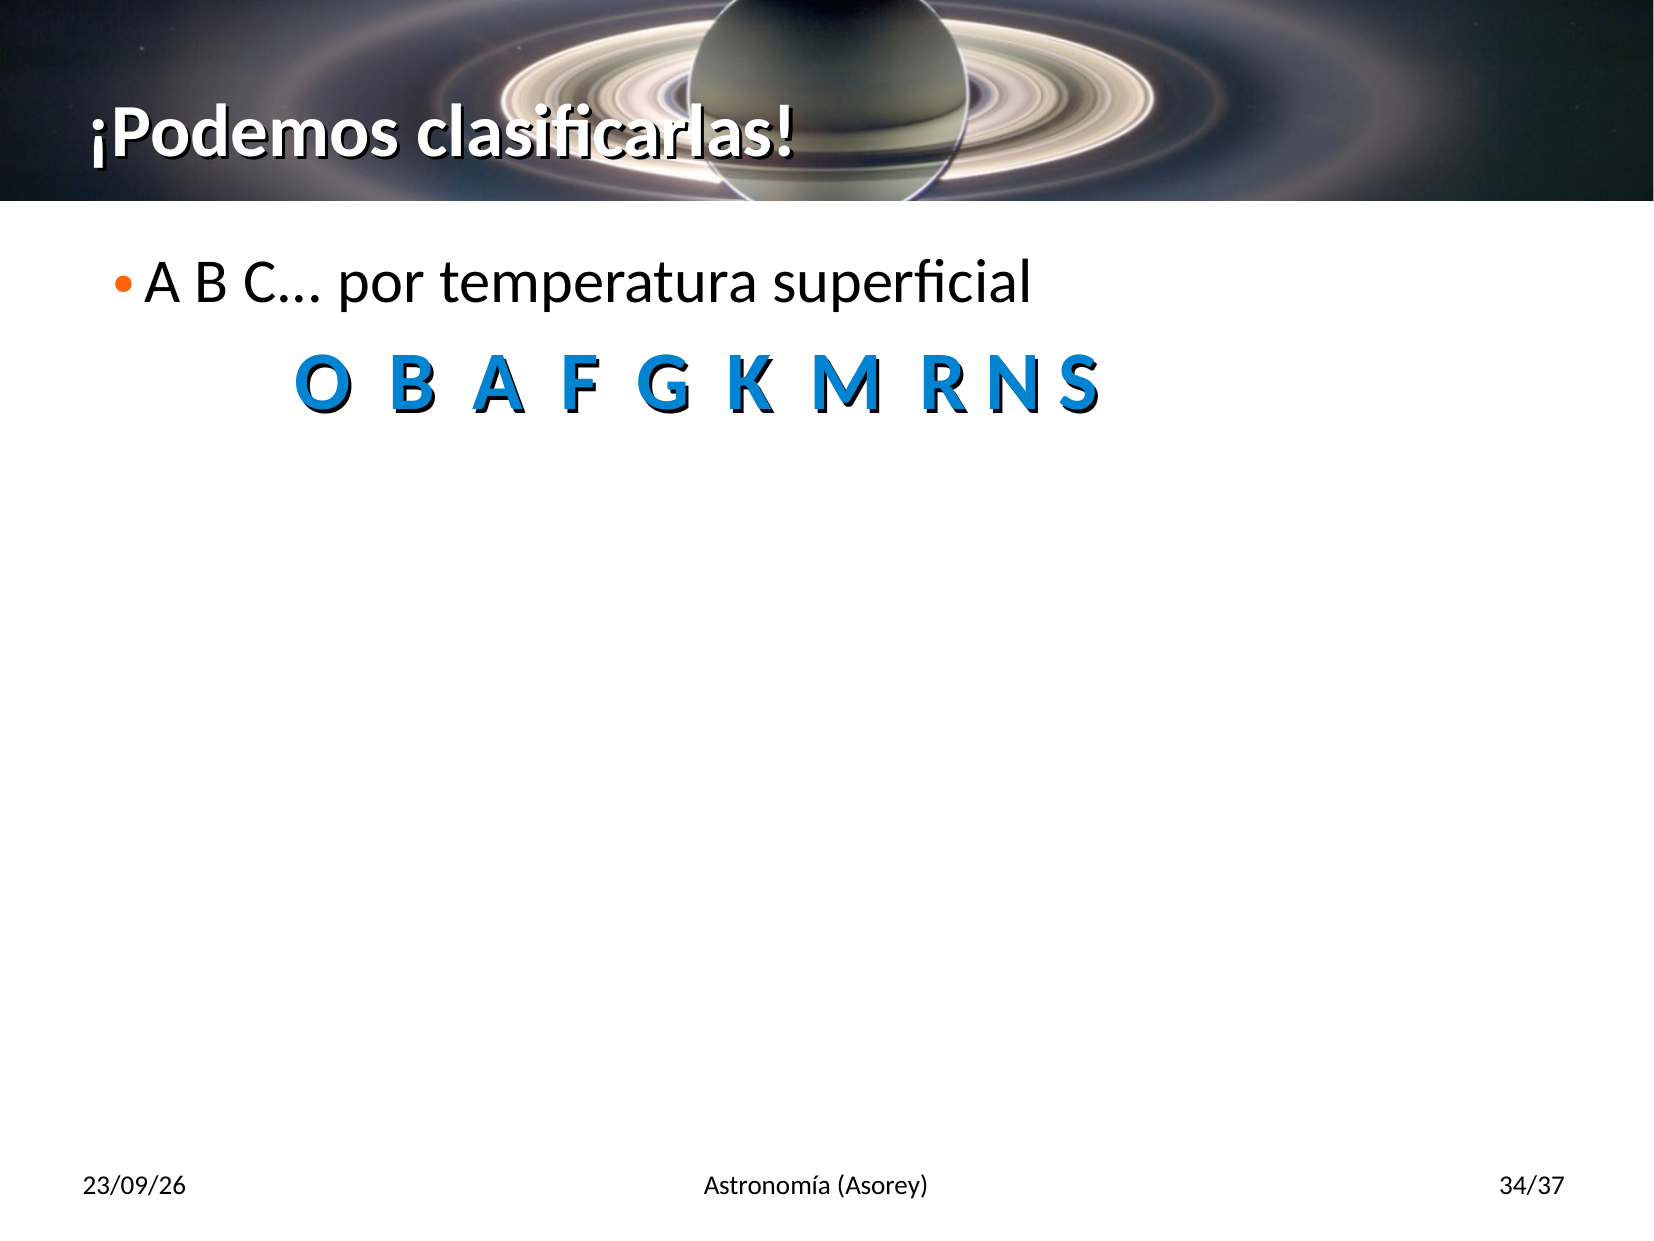

# ¡Podemos clasificarlas!
A B C... por temperatura superficial
		O B A F G K M R N S
Astronomía (Asorey)
34